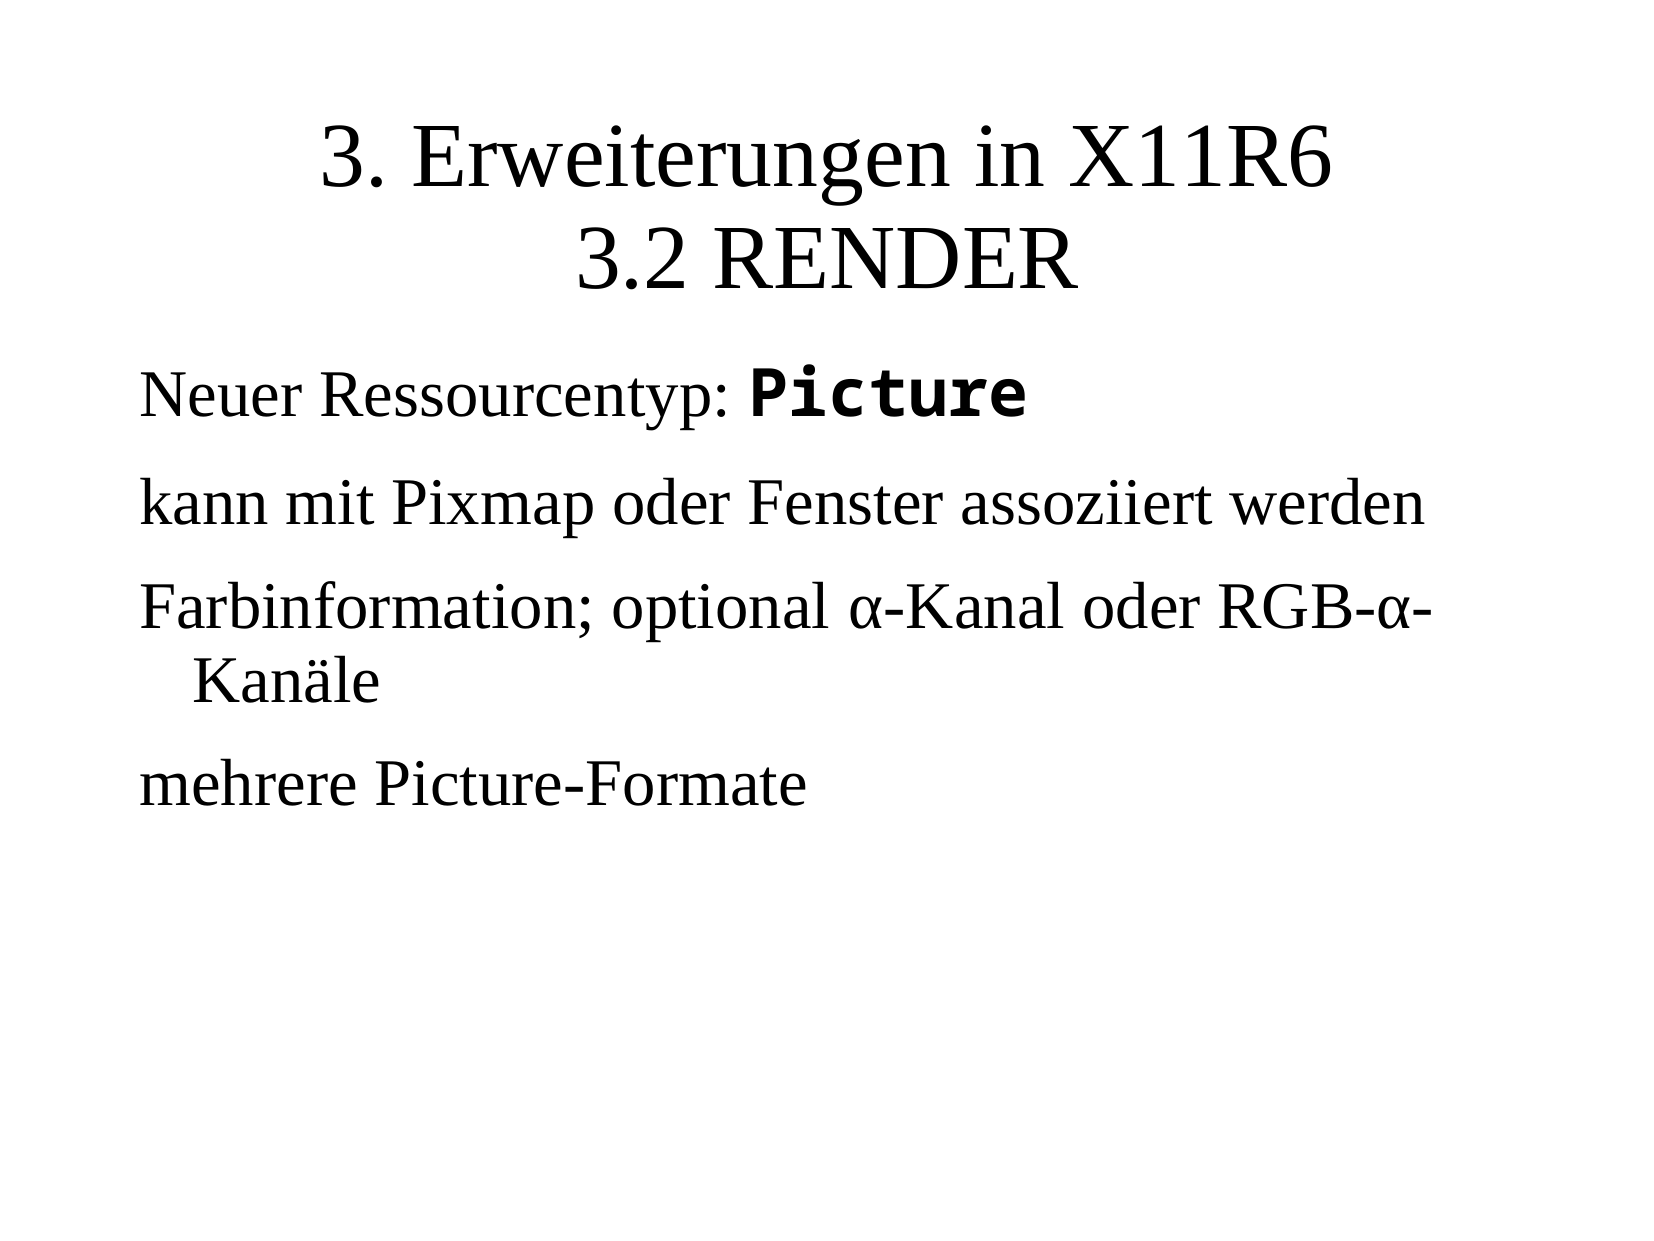

# 3. Erweiterungen in X11R6 3.2 RENDER
Neuer Ressourcentyp: Picture
kann mit Pixmap oder Fenster assoziiert werden
Farbinformation; optional α-Kanal oder RGB-α-Kanäle
mehrere Picture-Formate